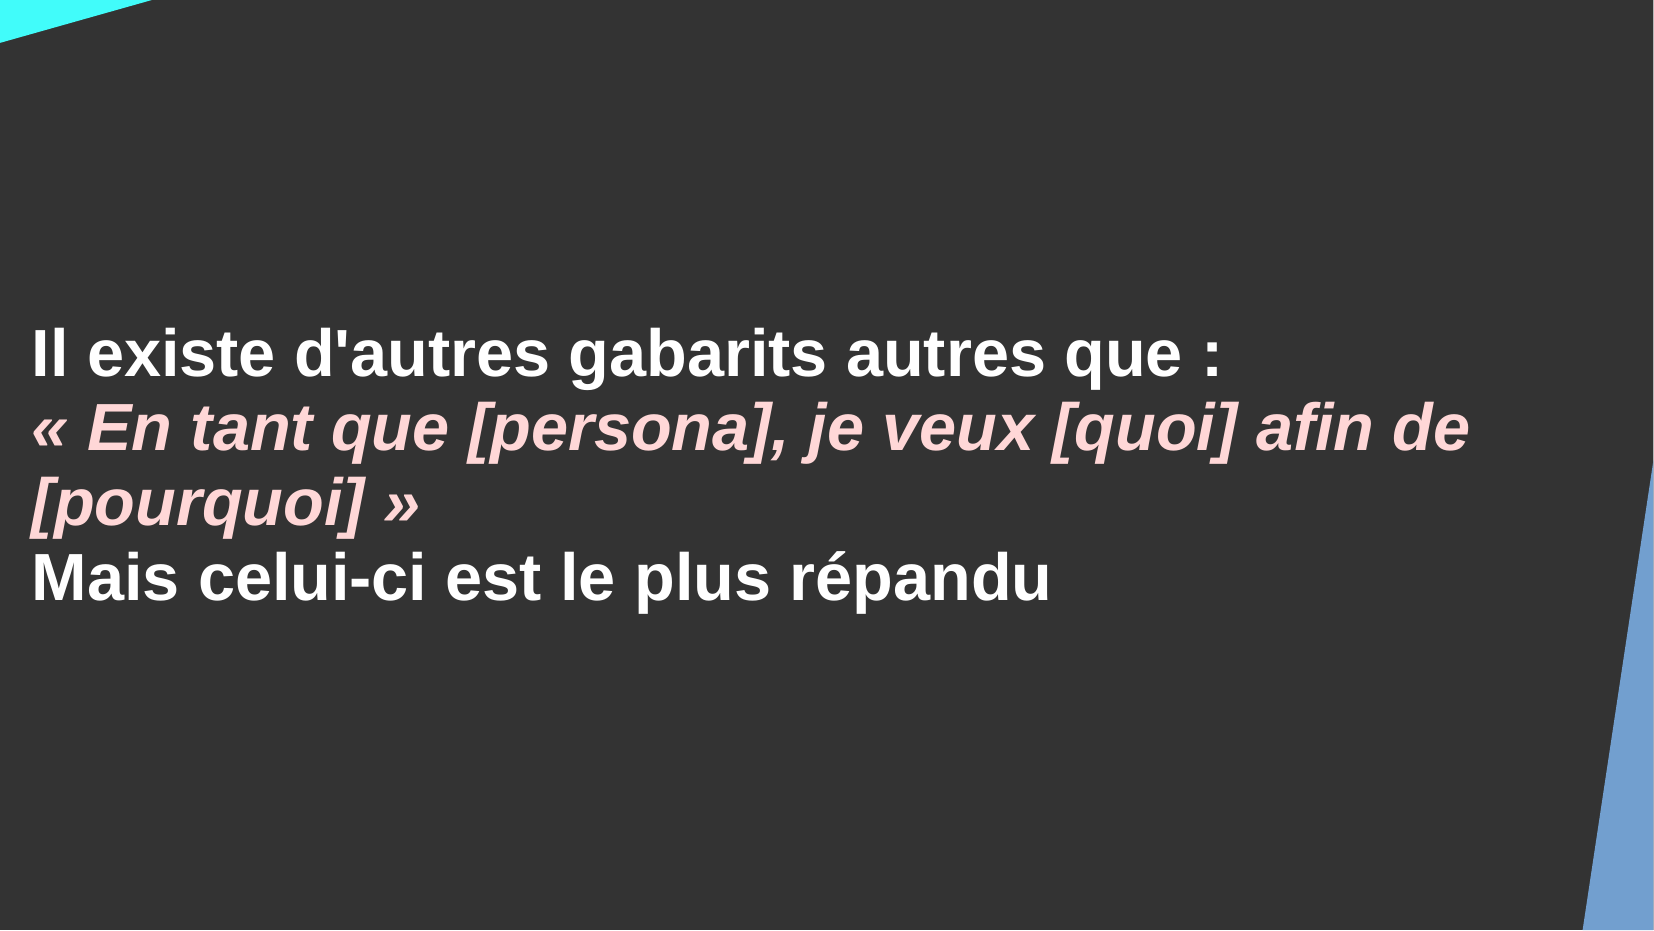

# Il existe d'autres gabarits autres que : « En tant que [persona], je veux [quoi] afin de [pourquoi] » Mais celui-ci est le plus répandu